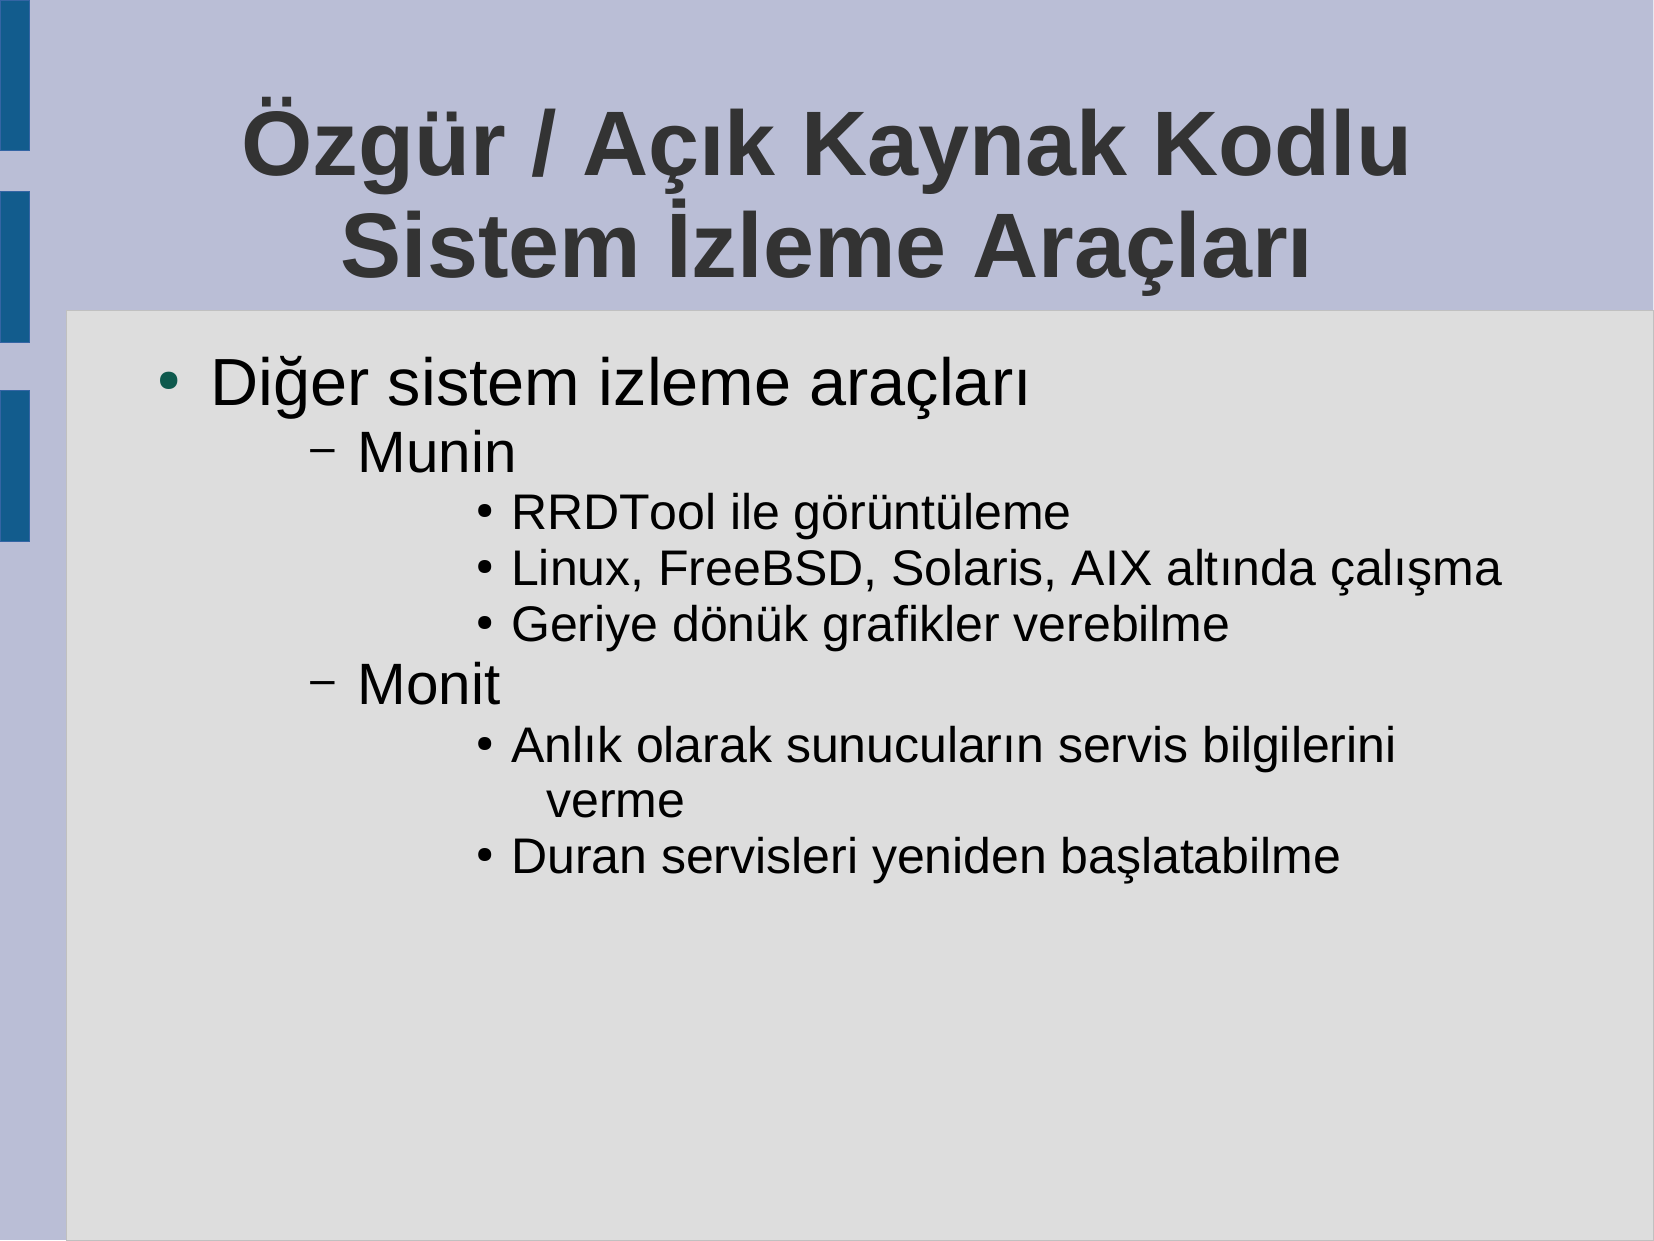

# Özgür / Açık Kaynak Kodlu Sistem İzleme Araçları
Diğer sistem izleme araçları
Munin
RRDTool ile görüntüleme
Linux, FreeBSD, Solaris, AIX altında çalışma
Geriye dönük grafikler verebilme
Monit
Anlık olarak sunucuların servis bilgilerini verme
Duran servisleri yeniden başlatabilme